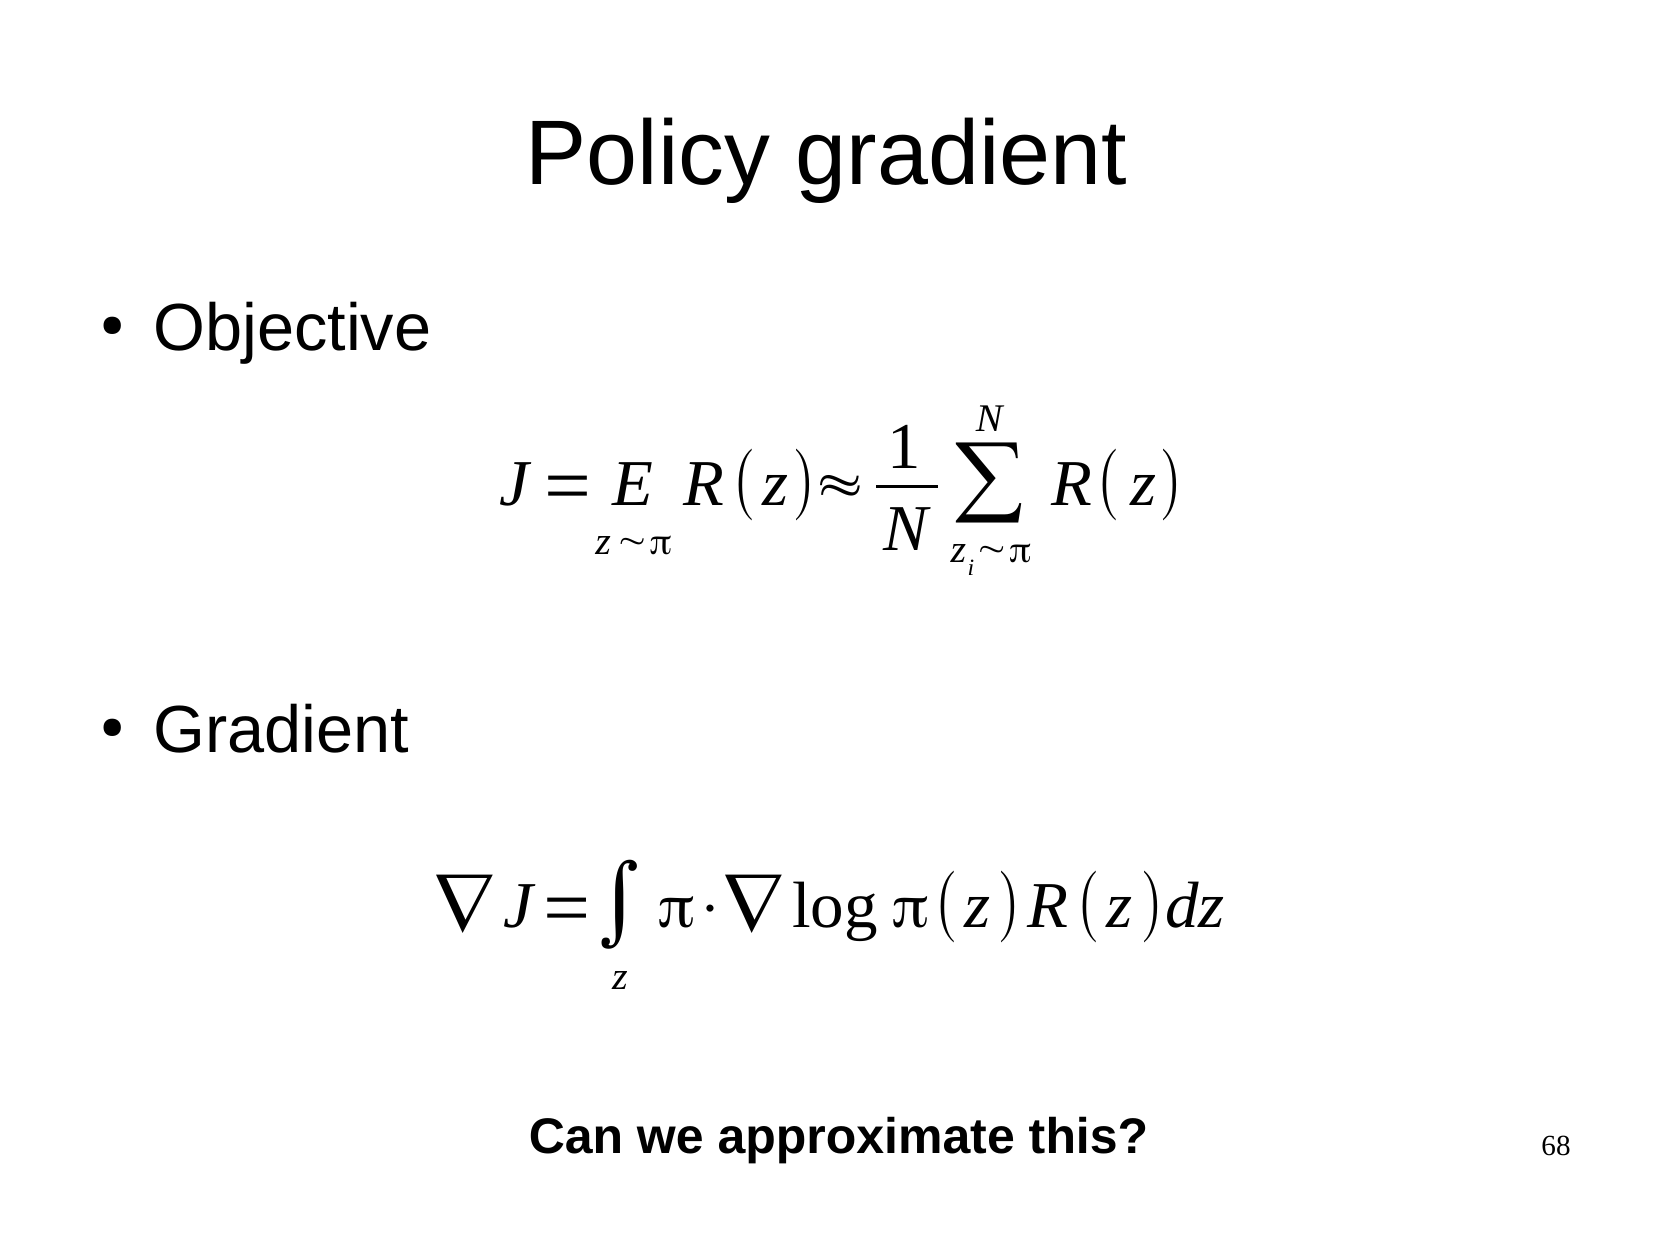

# Policy gradient
Objective
Gradient
Can we approximate this?
68